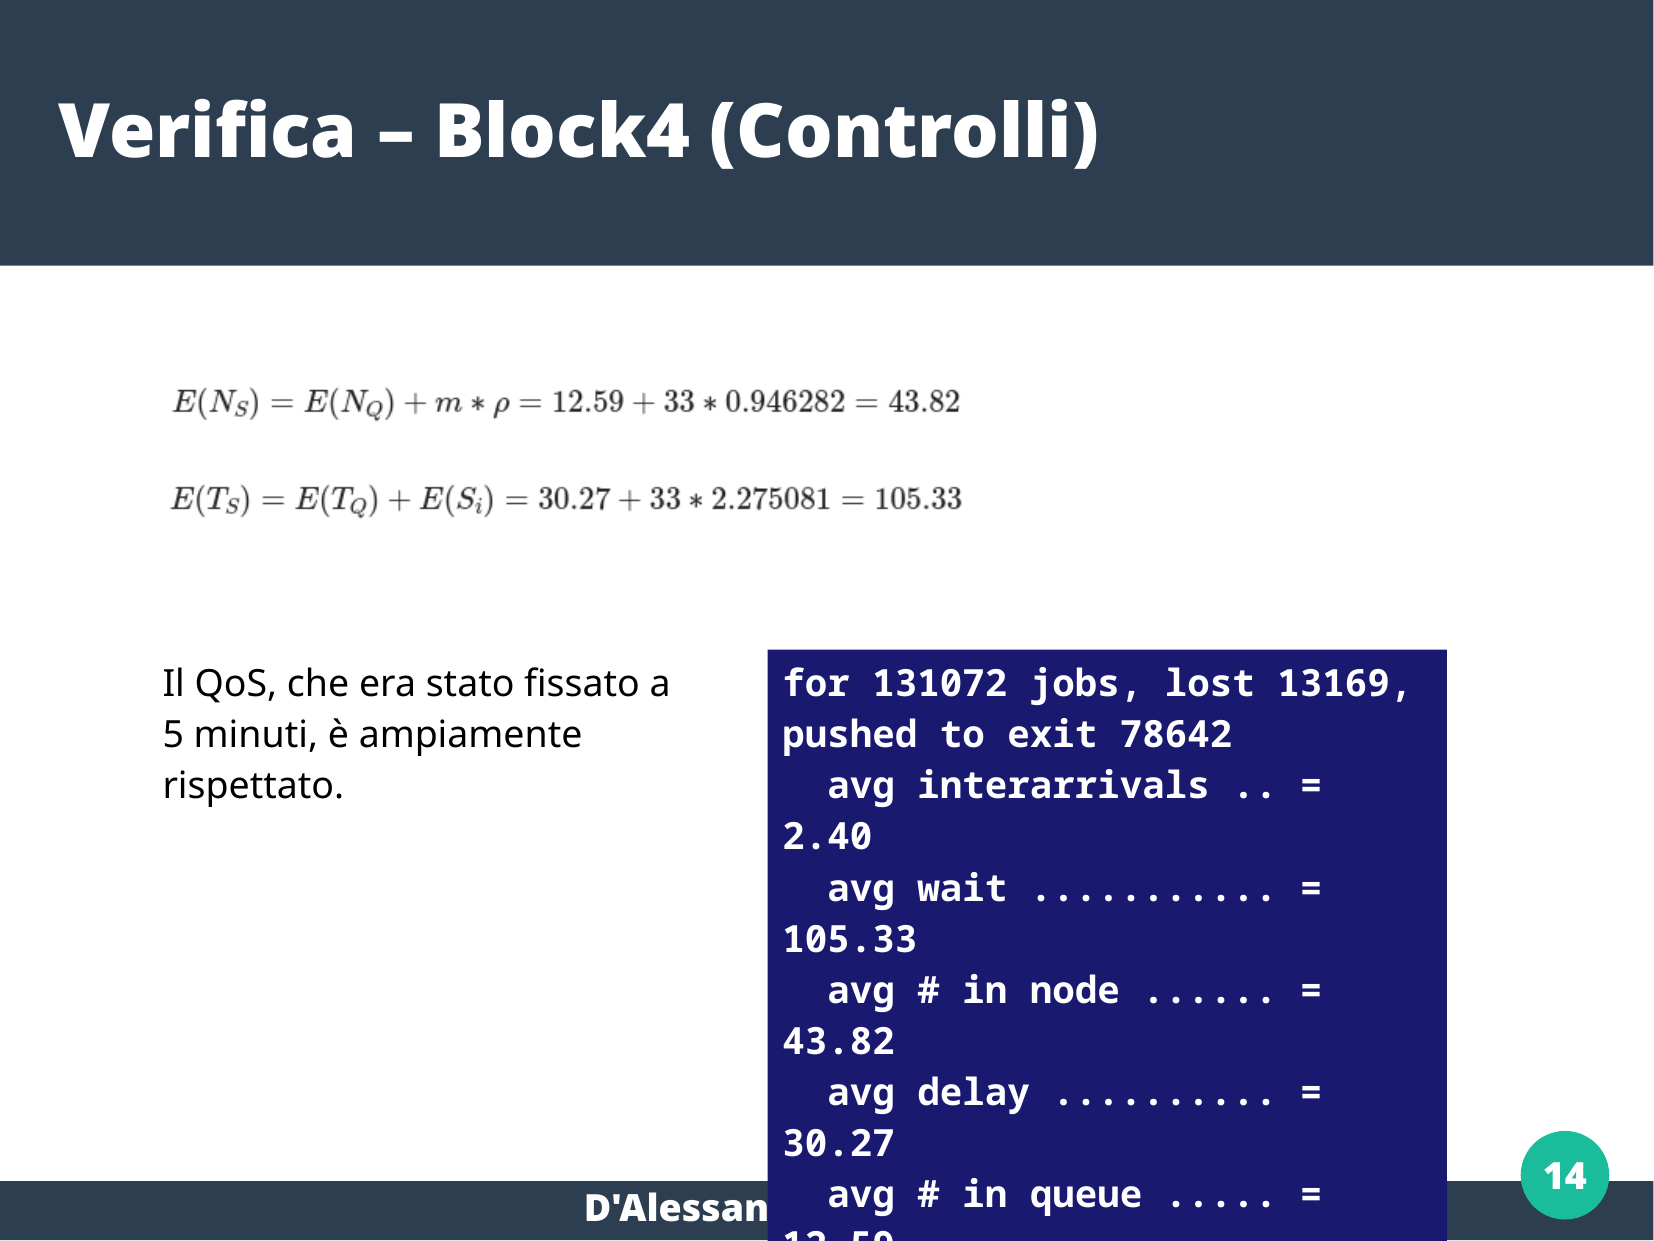

# Verifica – Block4 (Controlli)
Il QoS, che era stato fissato a 5 minuti, è ampiamente rispettato.
for 131072 jobs, lost 13169, pushed to exit 78642
 avg interarrivals .. = 2.40
 avg wait ........... = 105.33
 avg # in node ...... = 43.82
 avg delay .......... = 30.27
 avg # in queue ..... = 12.59
 avg service ........ = 2.275081
 avg utilization .... = 0.946282
14
D'Alessandro - De Angelis